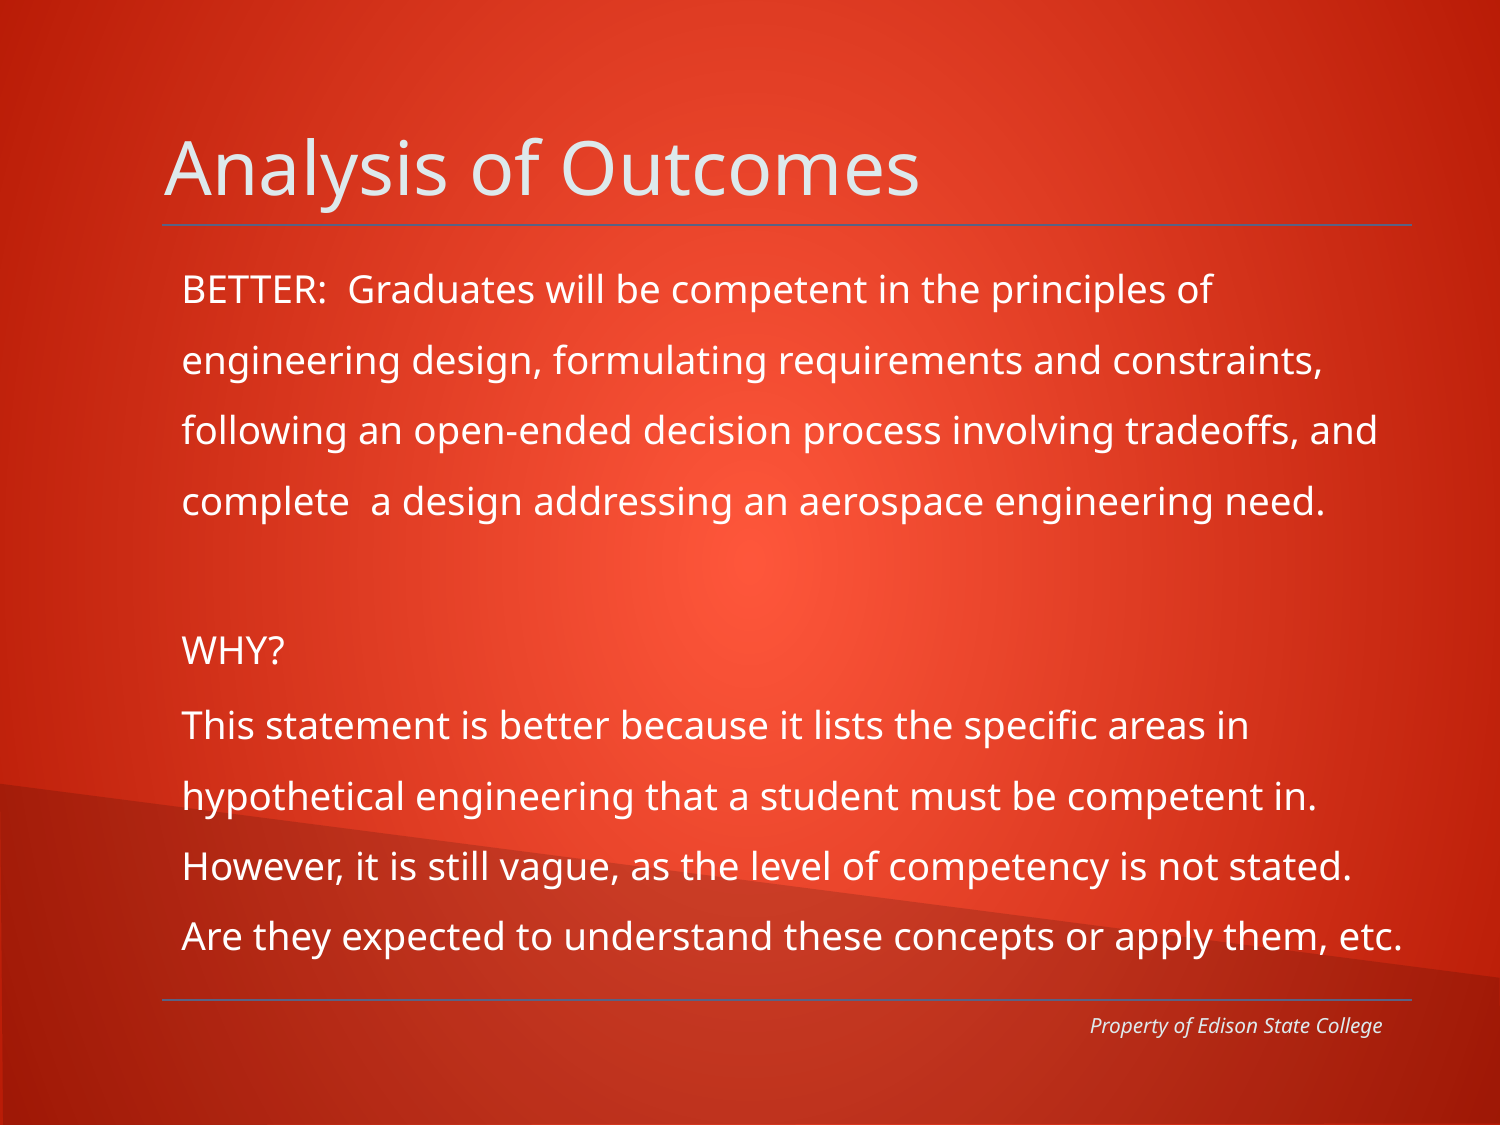

# Analysis of Outcomes
	BETTER: Graduates will be competent in the principles of engineering design, formulating requirements and constraints, following an open-ended decision process involving tradeoffs, and complete a design addressing an aerospace engineering need.
	WHY?
	This statement is better because it lists the specific areas in hypothetical engineering that a student must be competent in. However, it is still vague, as the level of competency is not stated. Are they expected to understand these concepts or apply them, etc.
Property of Edison State College